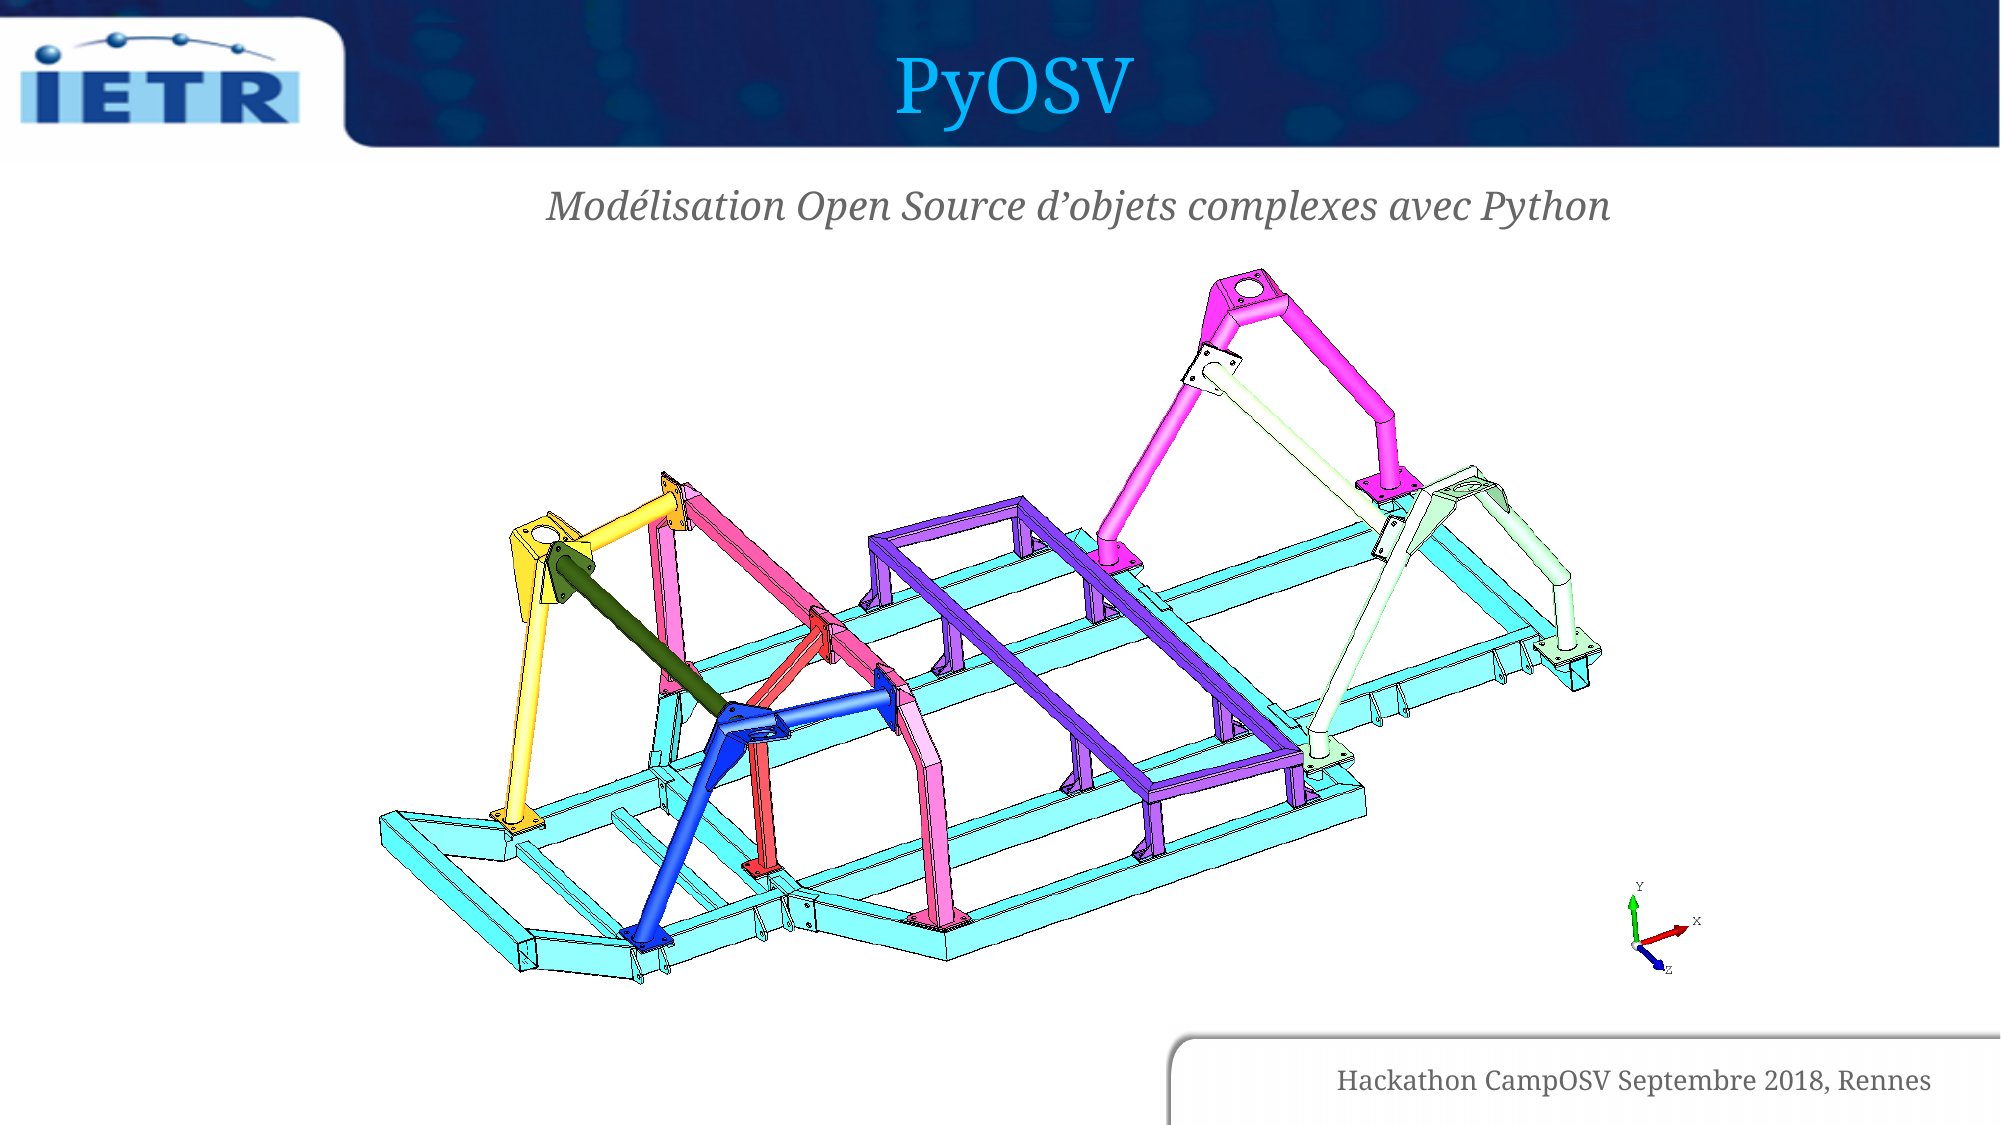

PyOSV
Modélisation Open Source d’objets complexes avec Python
Hackathon CampOSV Septembre 2018, Rennes